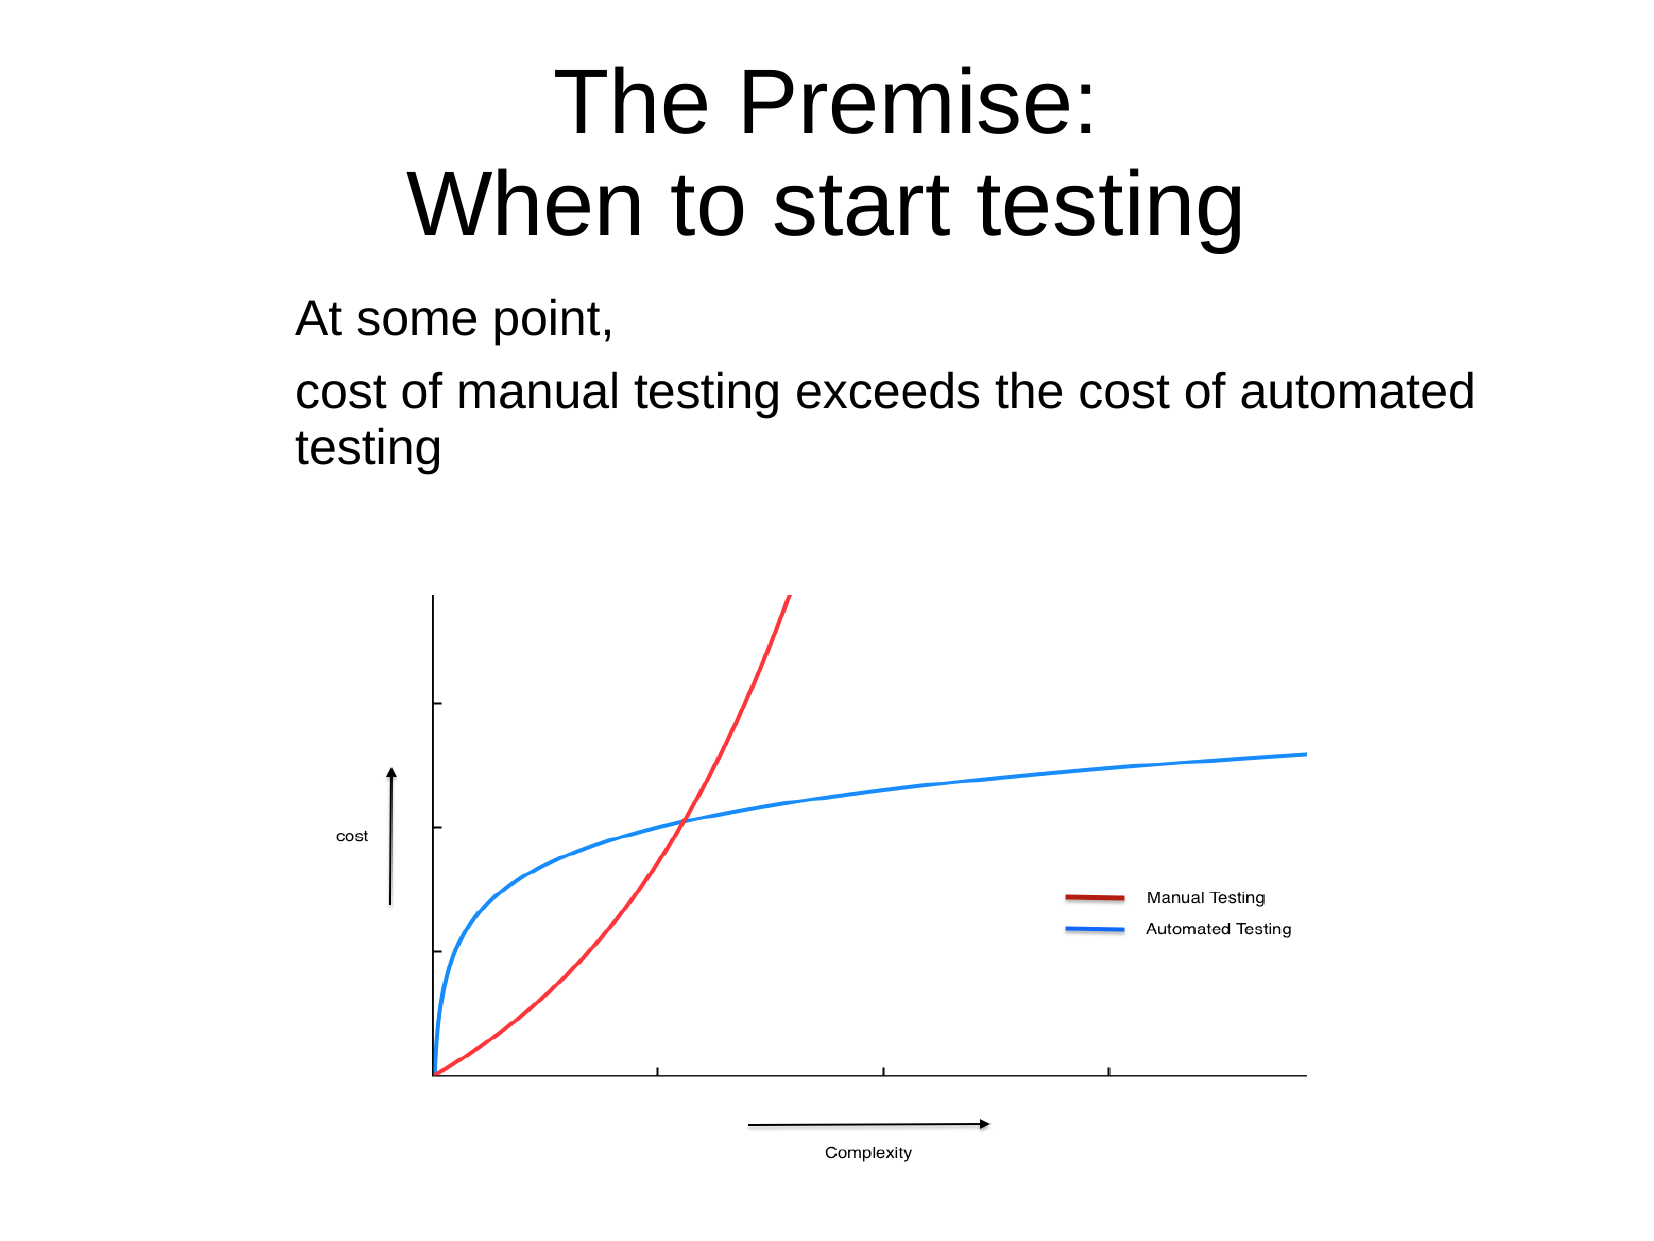

# The Premise: When to start testing
At some point,
cost of manual testing exceeds the cost of automated testing